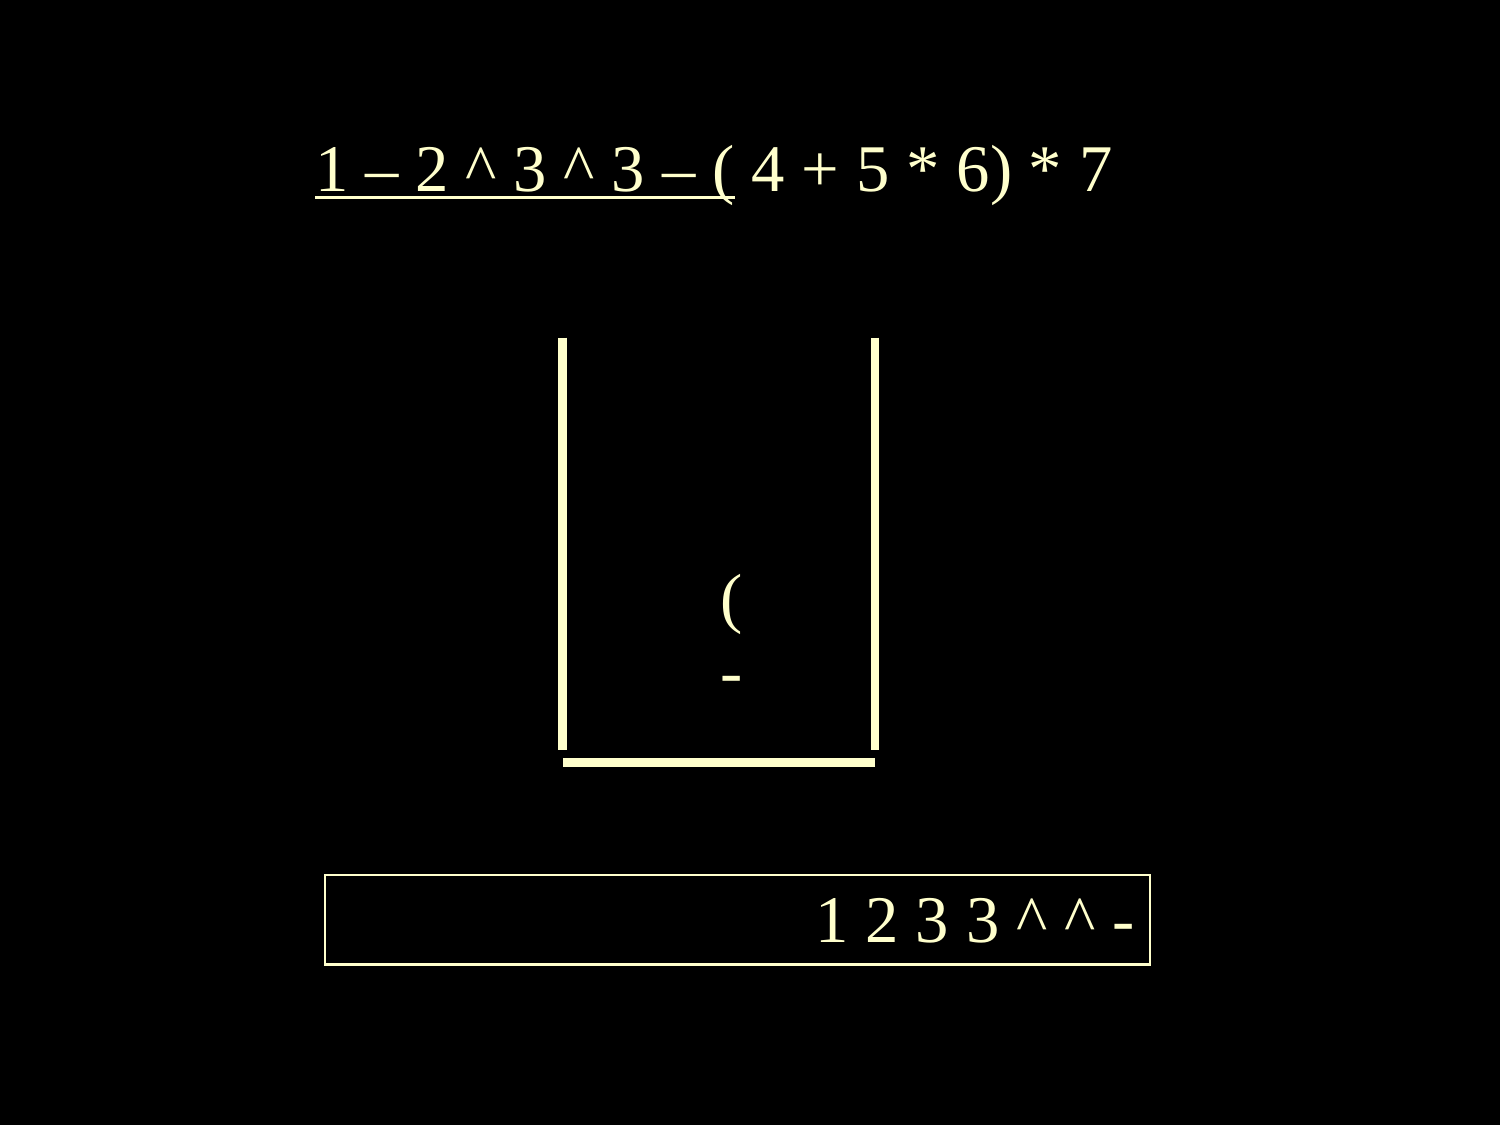

1 – 2 ^ 3 ^ 3 – ( 4 + 5 * 6) * 7
(
-
1 2 3 3 ^ ^ -